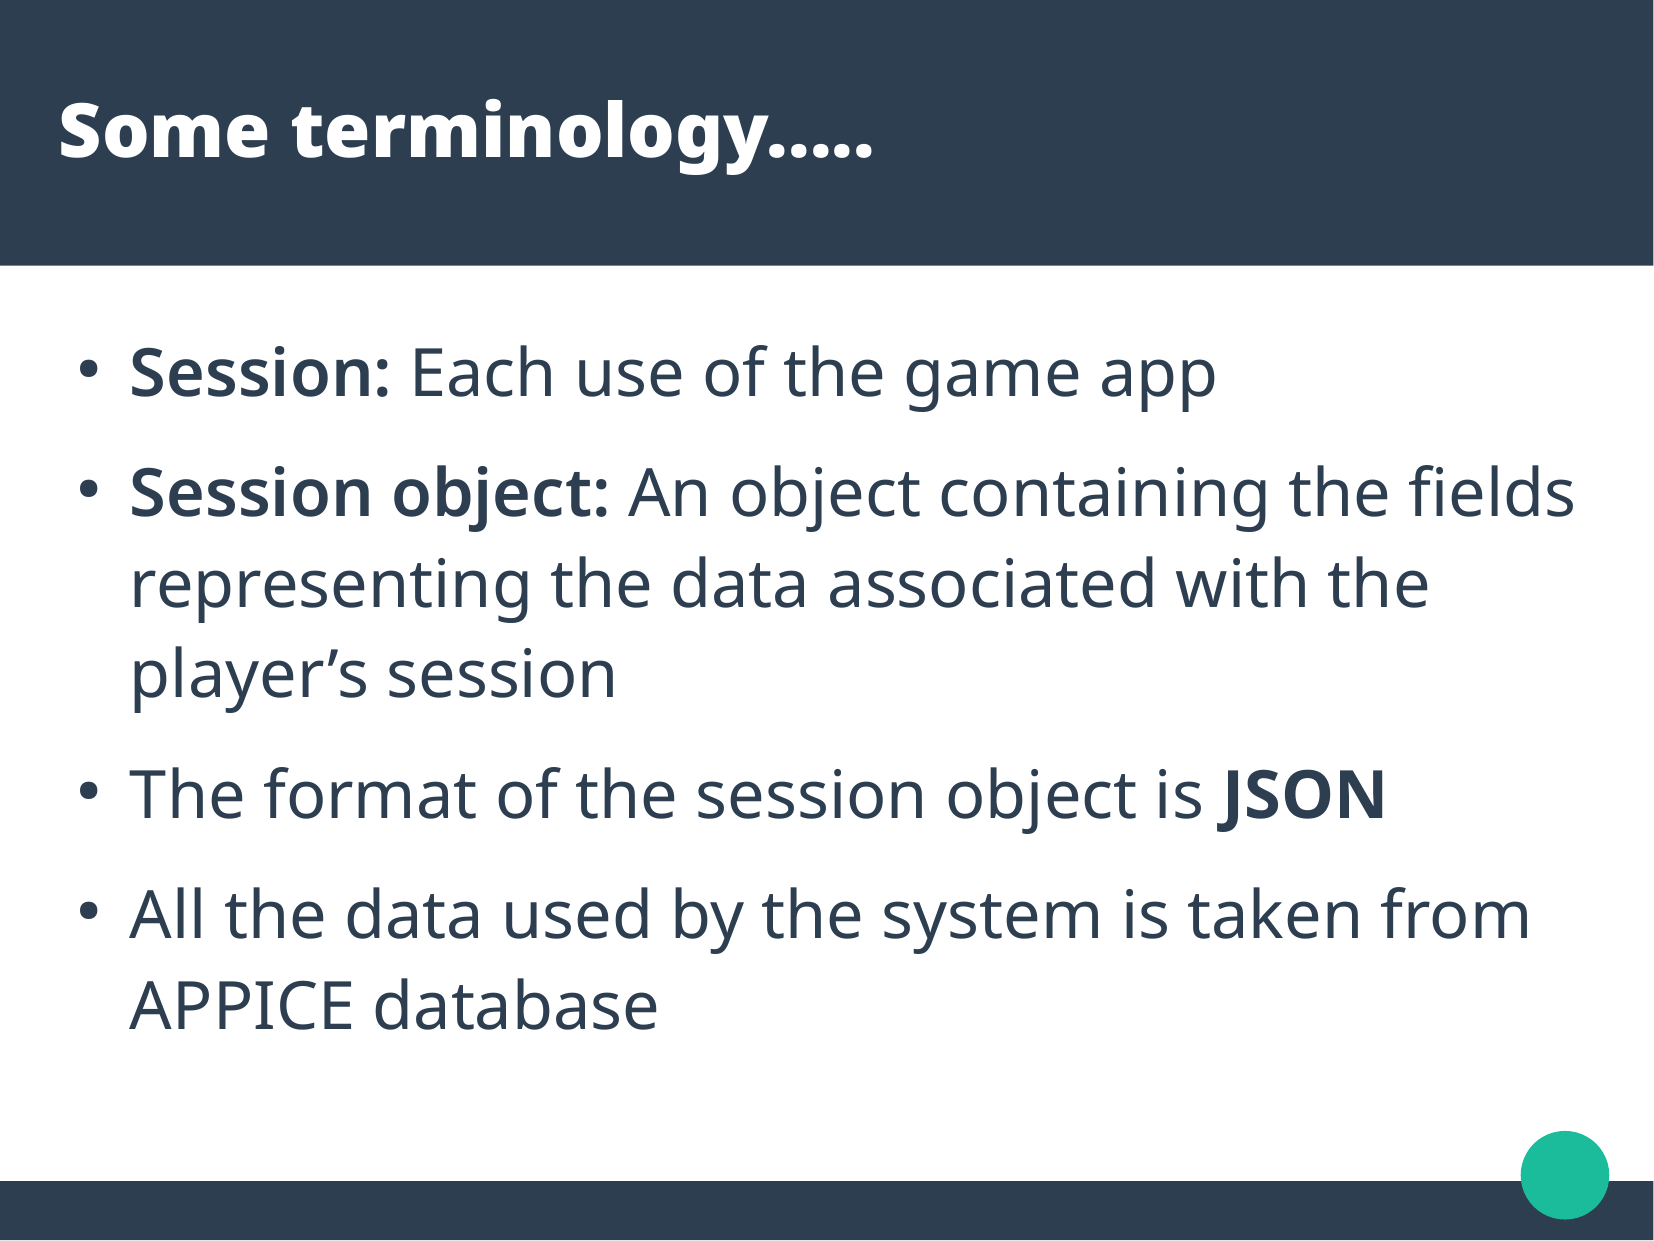

# Some terminology.....
Session: Each use of the game app
Session object: An object containing the fields representing the data associated with the player’s session
The format of the session object is JSON
All the data used by the system is taken from APPICE database